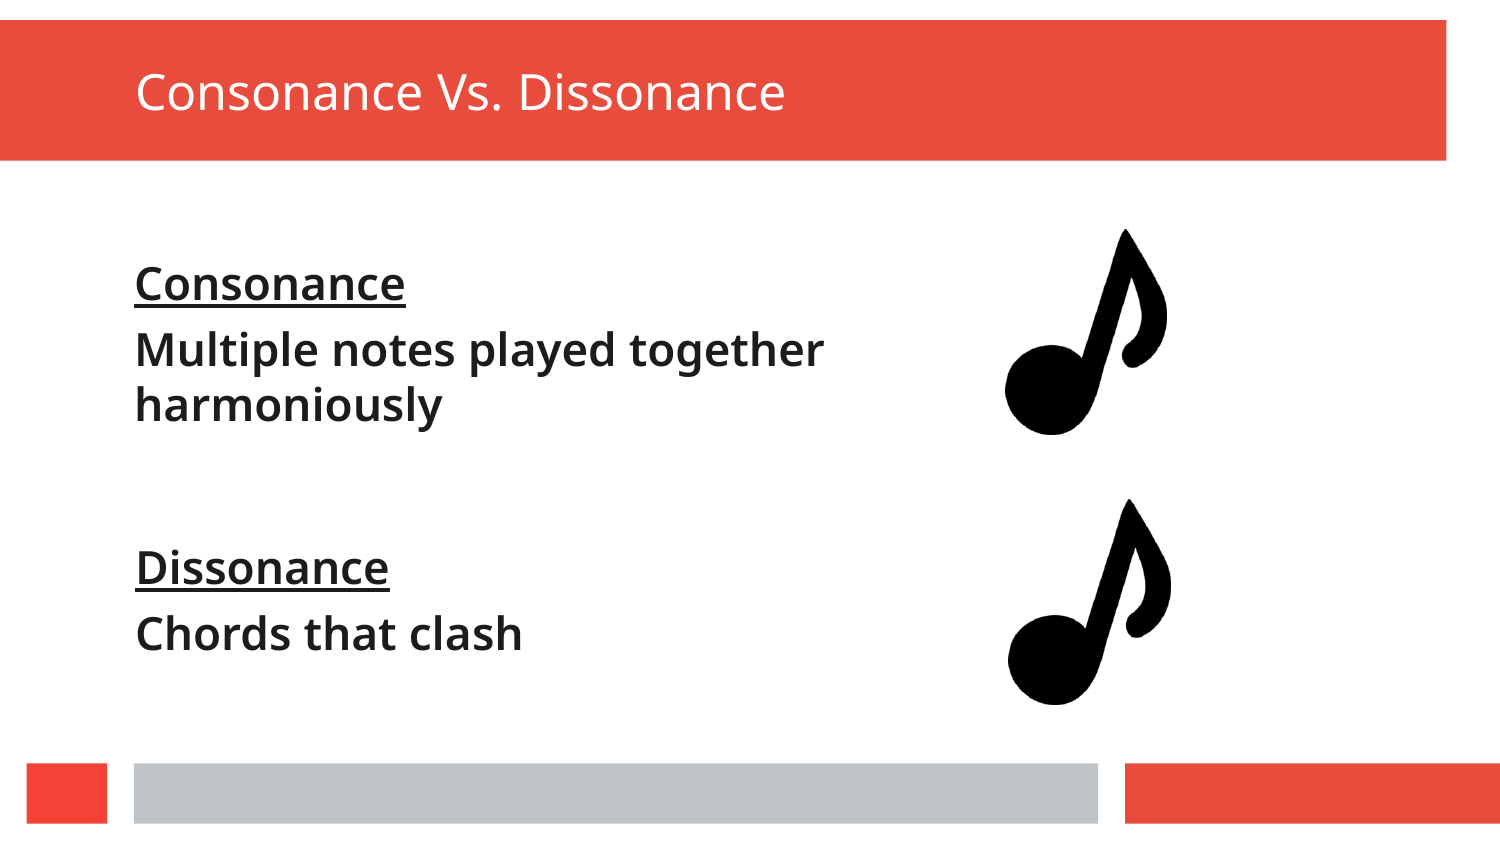

# Consonance Vs. Dissonance
Consonance
Multiple notes played together harmoniously
Dissonance
Chords that clash